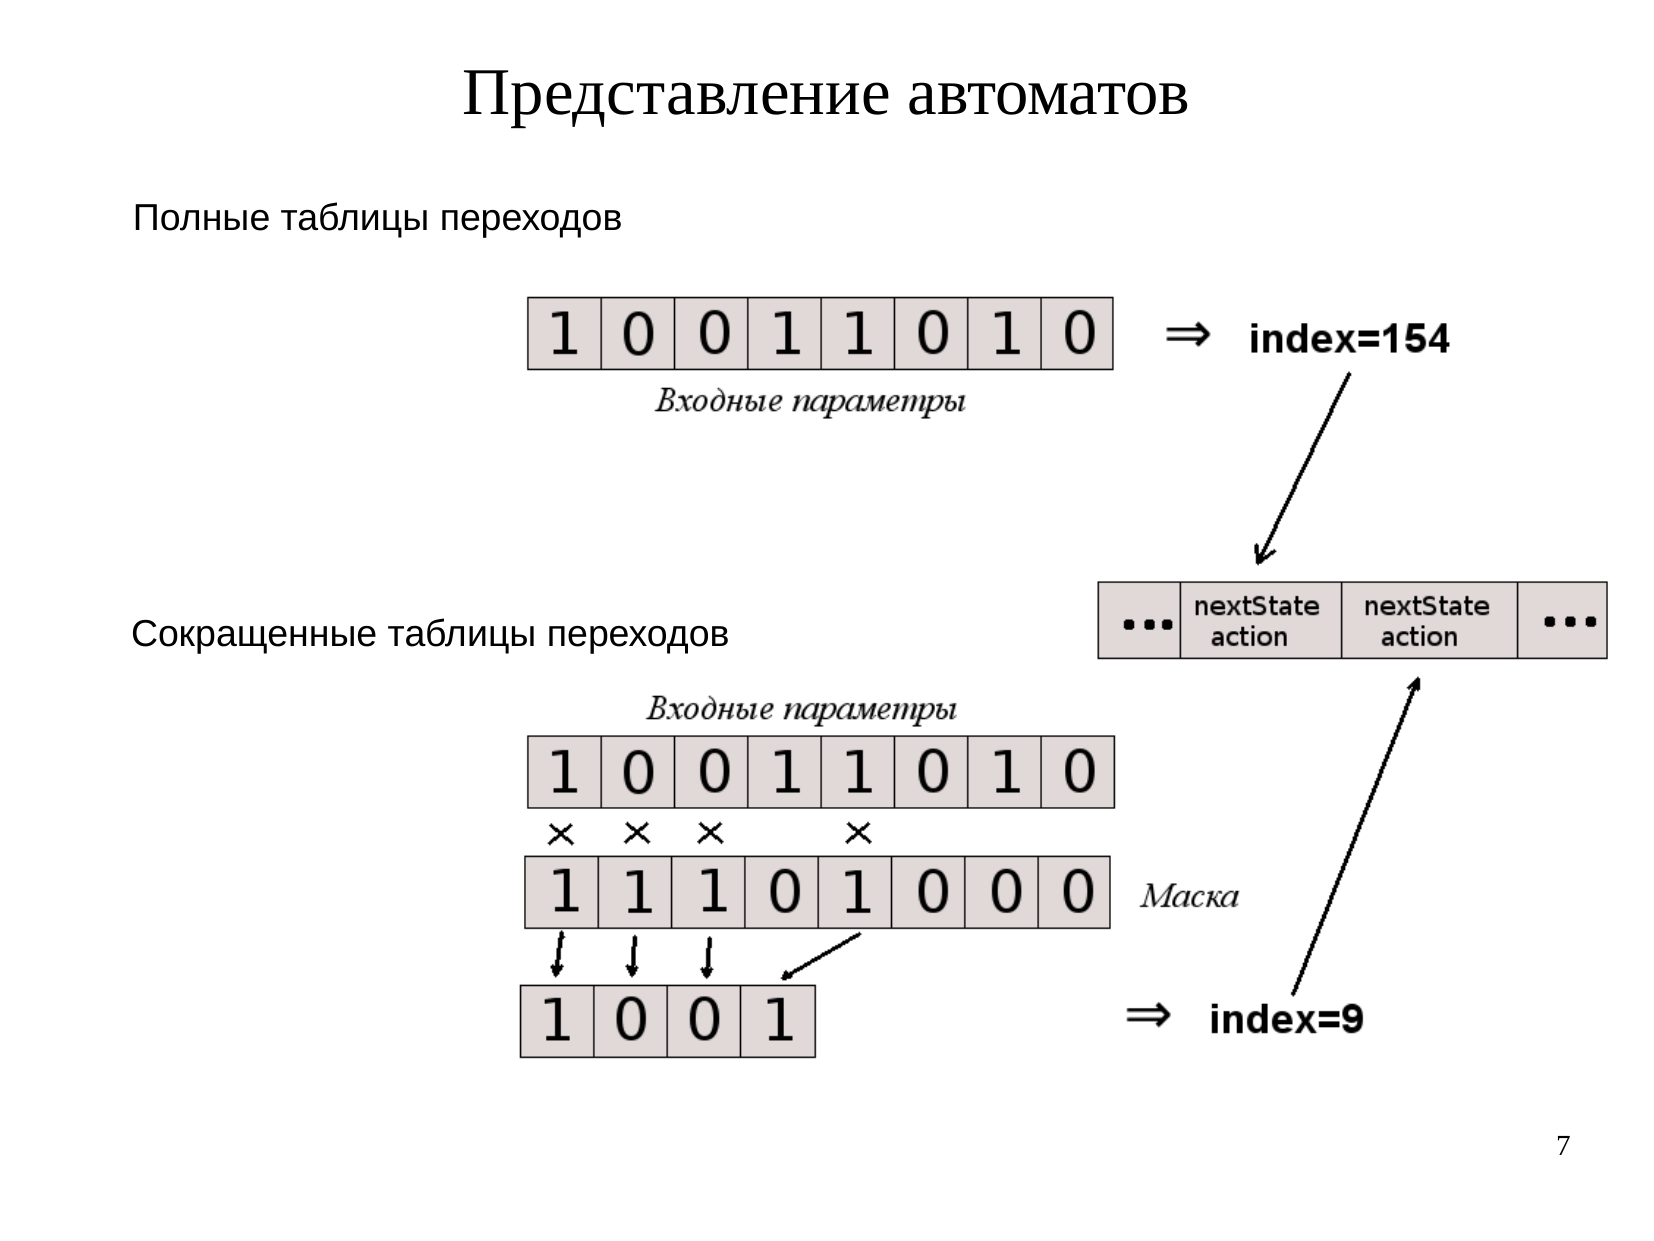

Представление автоматов
Полные таблицы переходов
Сокращенные таблицы переходов
7